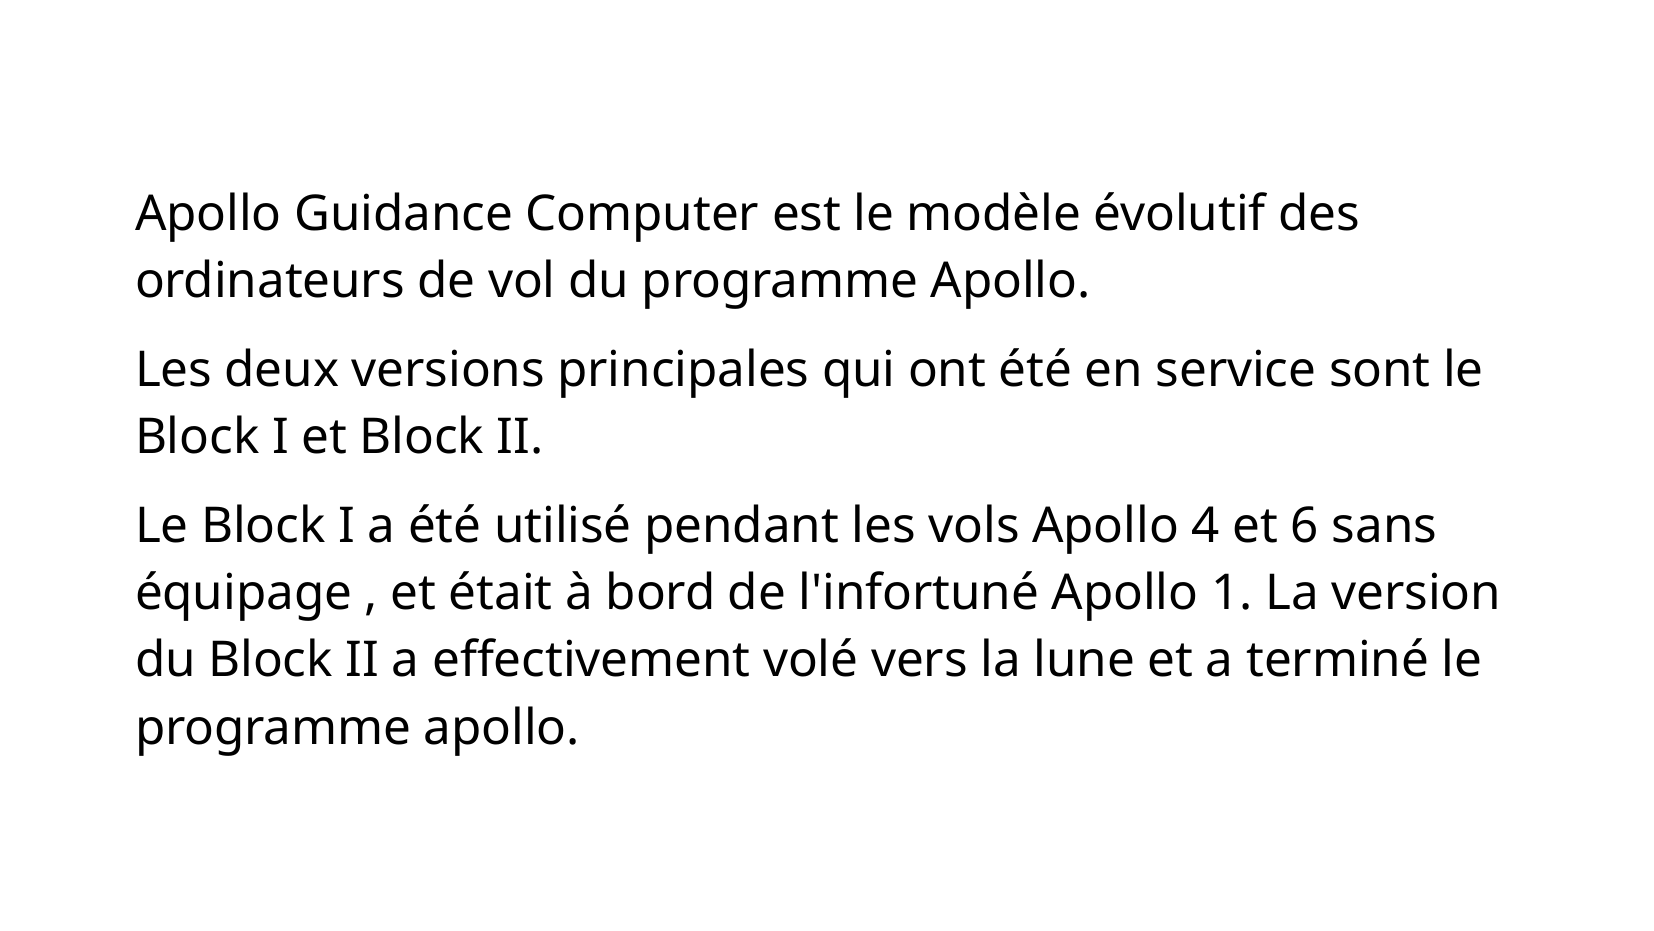

# Apollo Guidance Computer est le modèle évolutif des ordinateurs de vol du programme Apollo.
Les deux versions principales qui ont été en service sont le Block I et Block II.
Le Block I a été utilisé pendant les vols Apollo 4 et 6 sans équipage , et était à bord de l'infortuné Apollo 1. La version du Block II a effectivement volé vers la lune et a terminé le programme apollo.